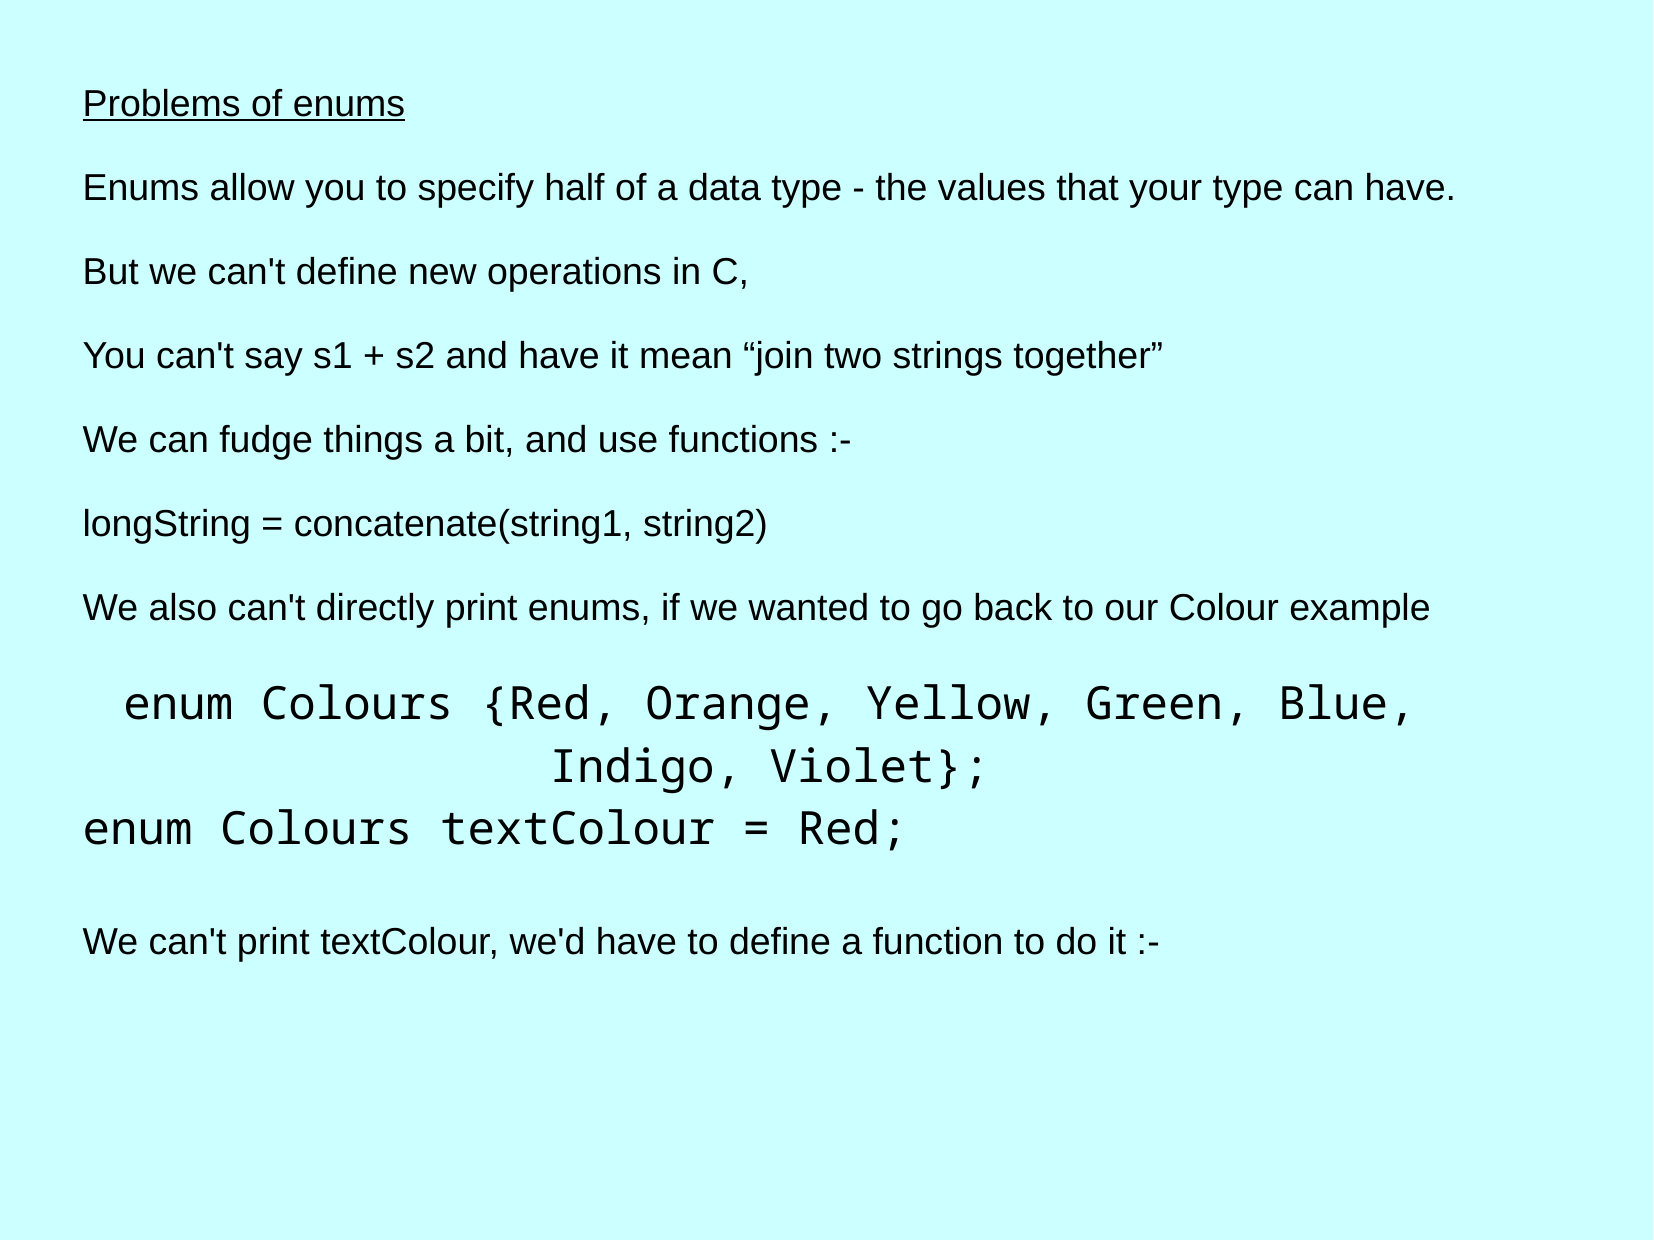

# Problems of enums
Enums allow you to specify half of a data type - the values that your type can have.
But we can't define new operations in C,
You can't say s1 + s2 and have it mean “join two strings together”
We can fudge things a bit, and use functions :-
longString = concatenate(string1, string2)
We also can't directly print enums, if we wanted to go back to our Colour example
enum Colours {Red, Orange, Yellow, Green, Blue, Indigo, Violet};
enum Colours textColour = Red;
We can't print textColour, we'd have to define a function to do it :-